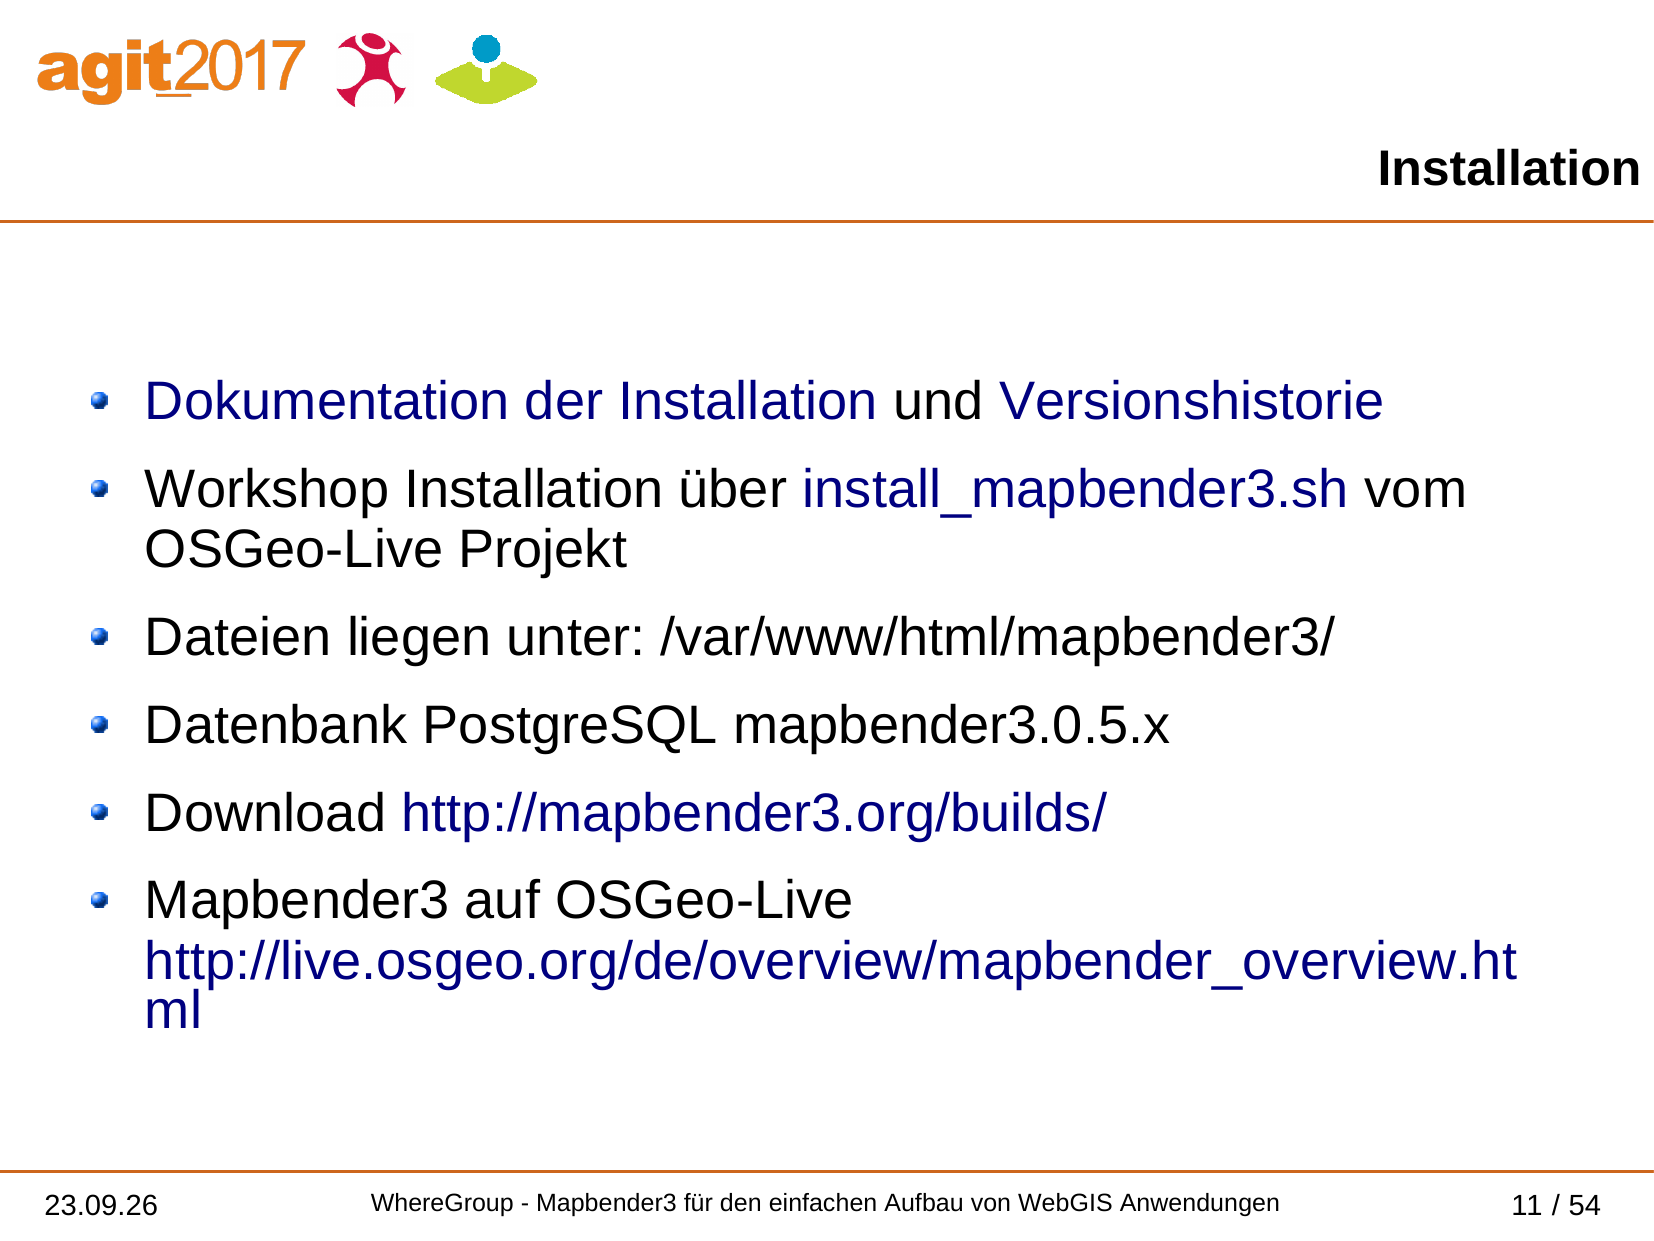

# Installation
Dokumentation der Installation und Versionshistorie
Workshop Installation über install_mapbender3.sh vom OSGeo-Live Projekt
Dateien liegen unter: /var/www/html/mapbender3/
Datenbank PostgreSQL mapbender3.0.5.x
Download http://mapbender3.org/builds/
Mapbender3 auf OSGeo-Live http://live.osgeo.org/de/overview/mapbender_overview.html